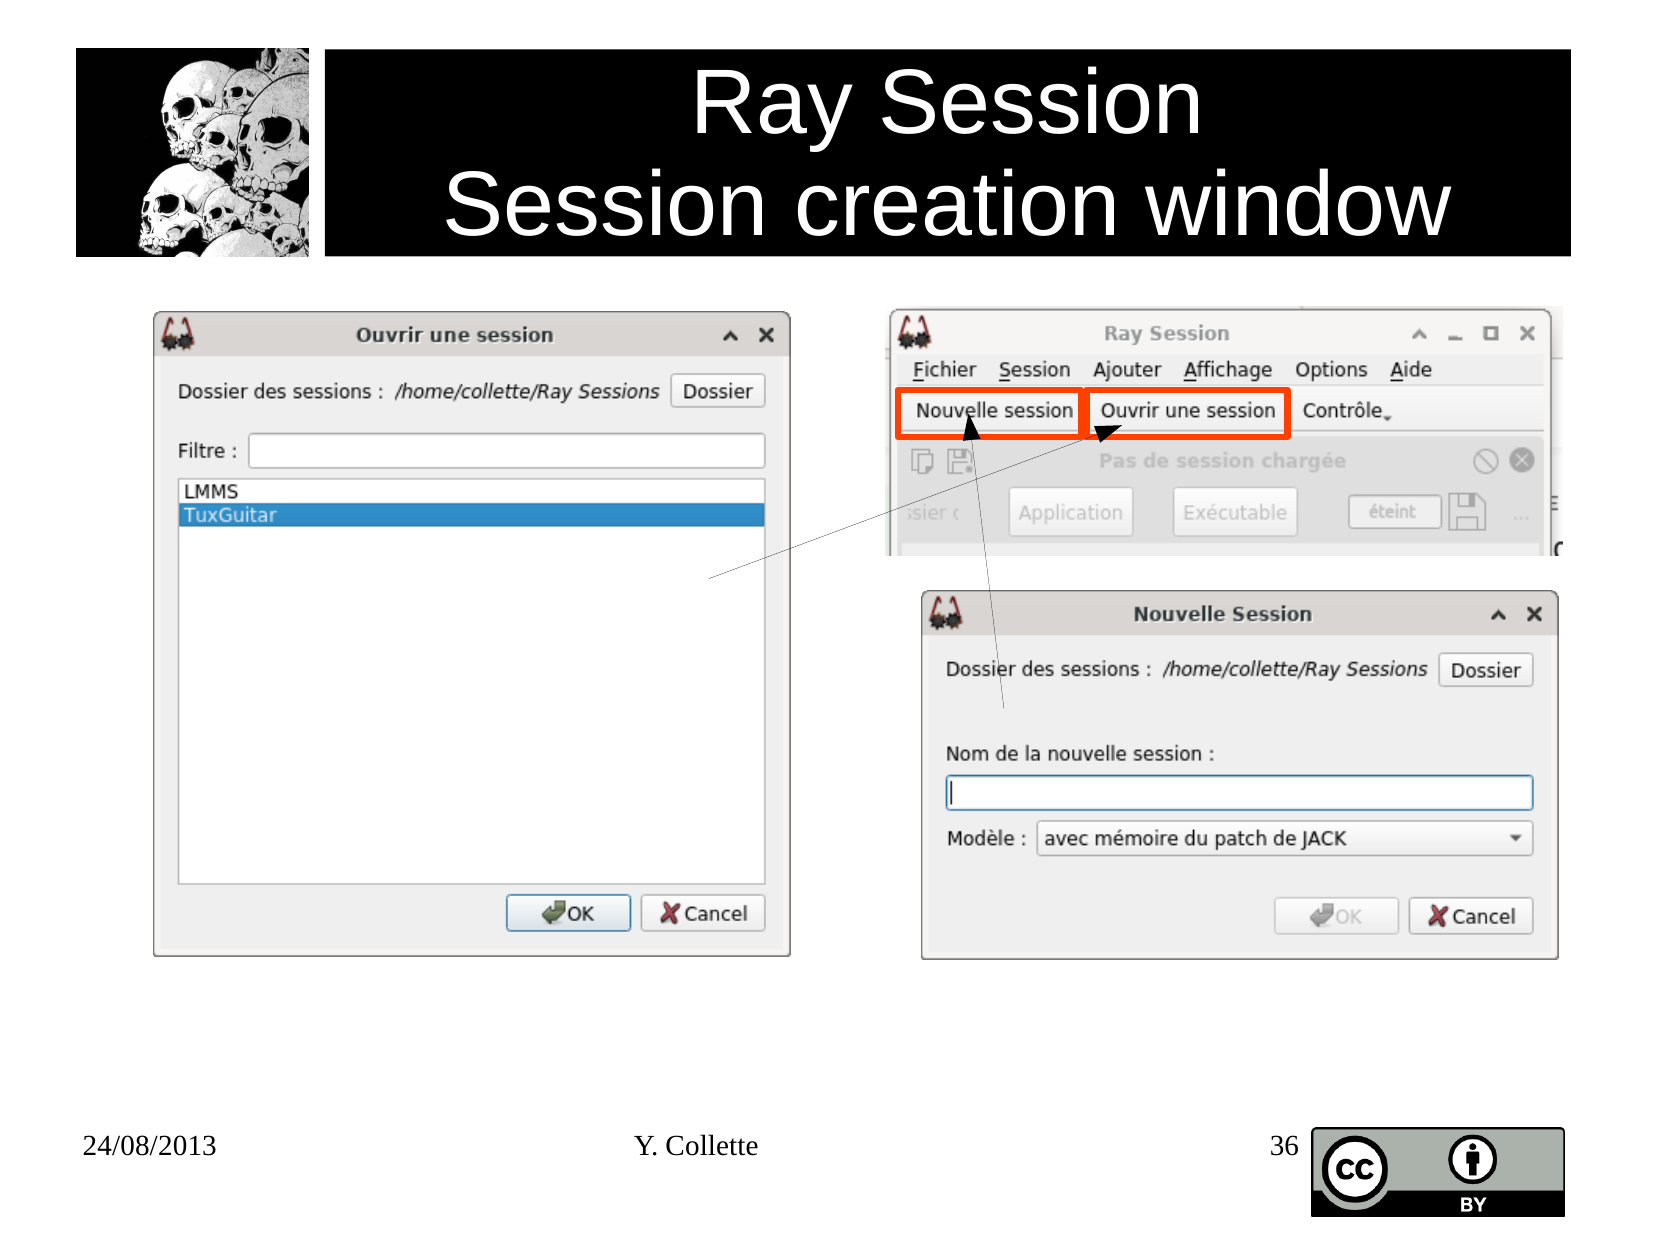

# Ray Session
Session creation window
Y. Collette
36